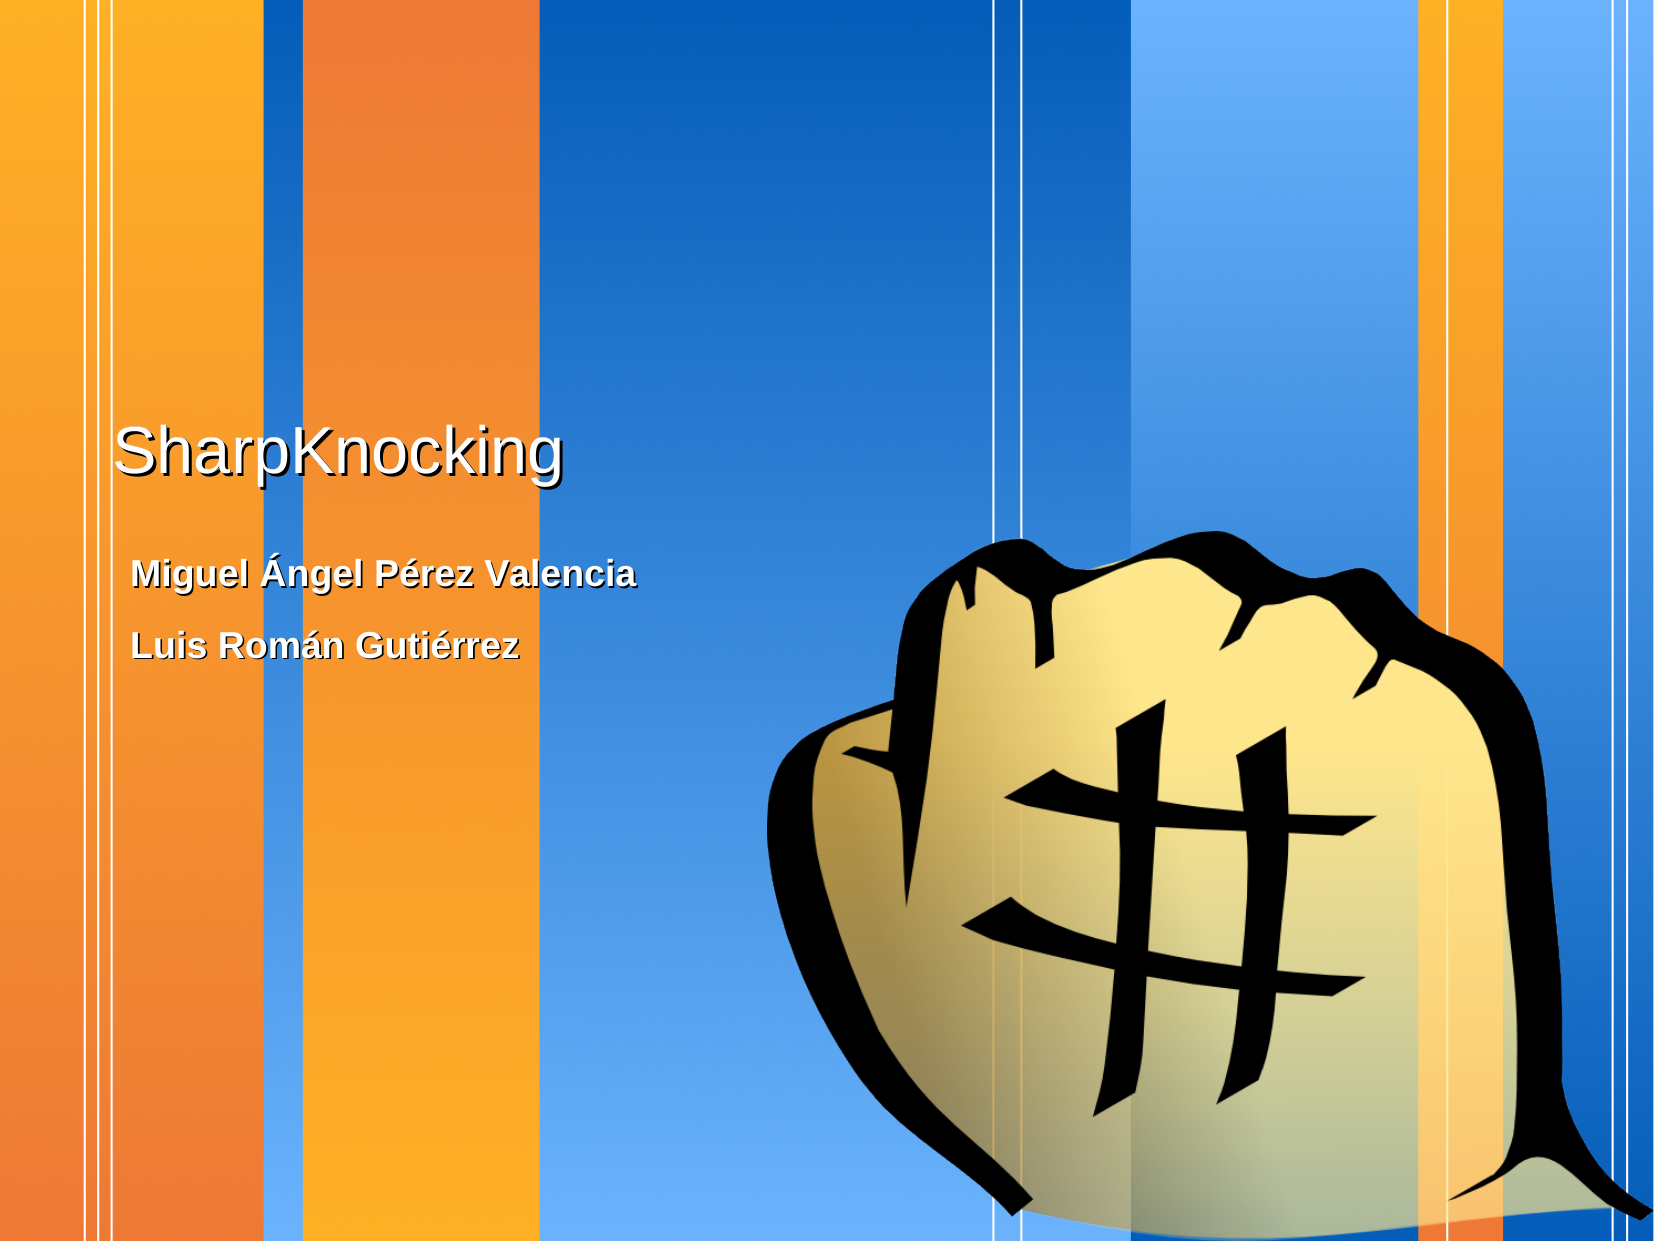

# SharpKnocking
Miguel Ángel Pérez Valencia
Luis Román Gutiérrez